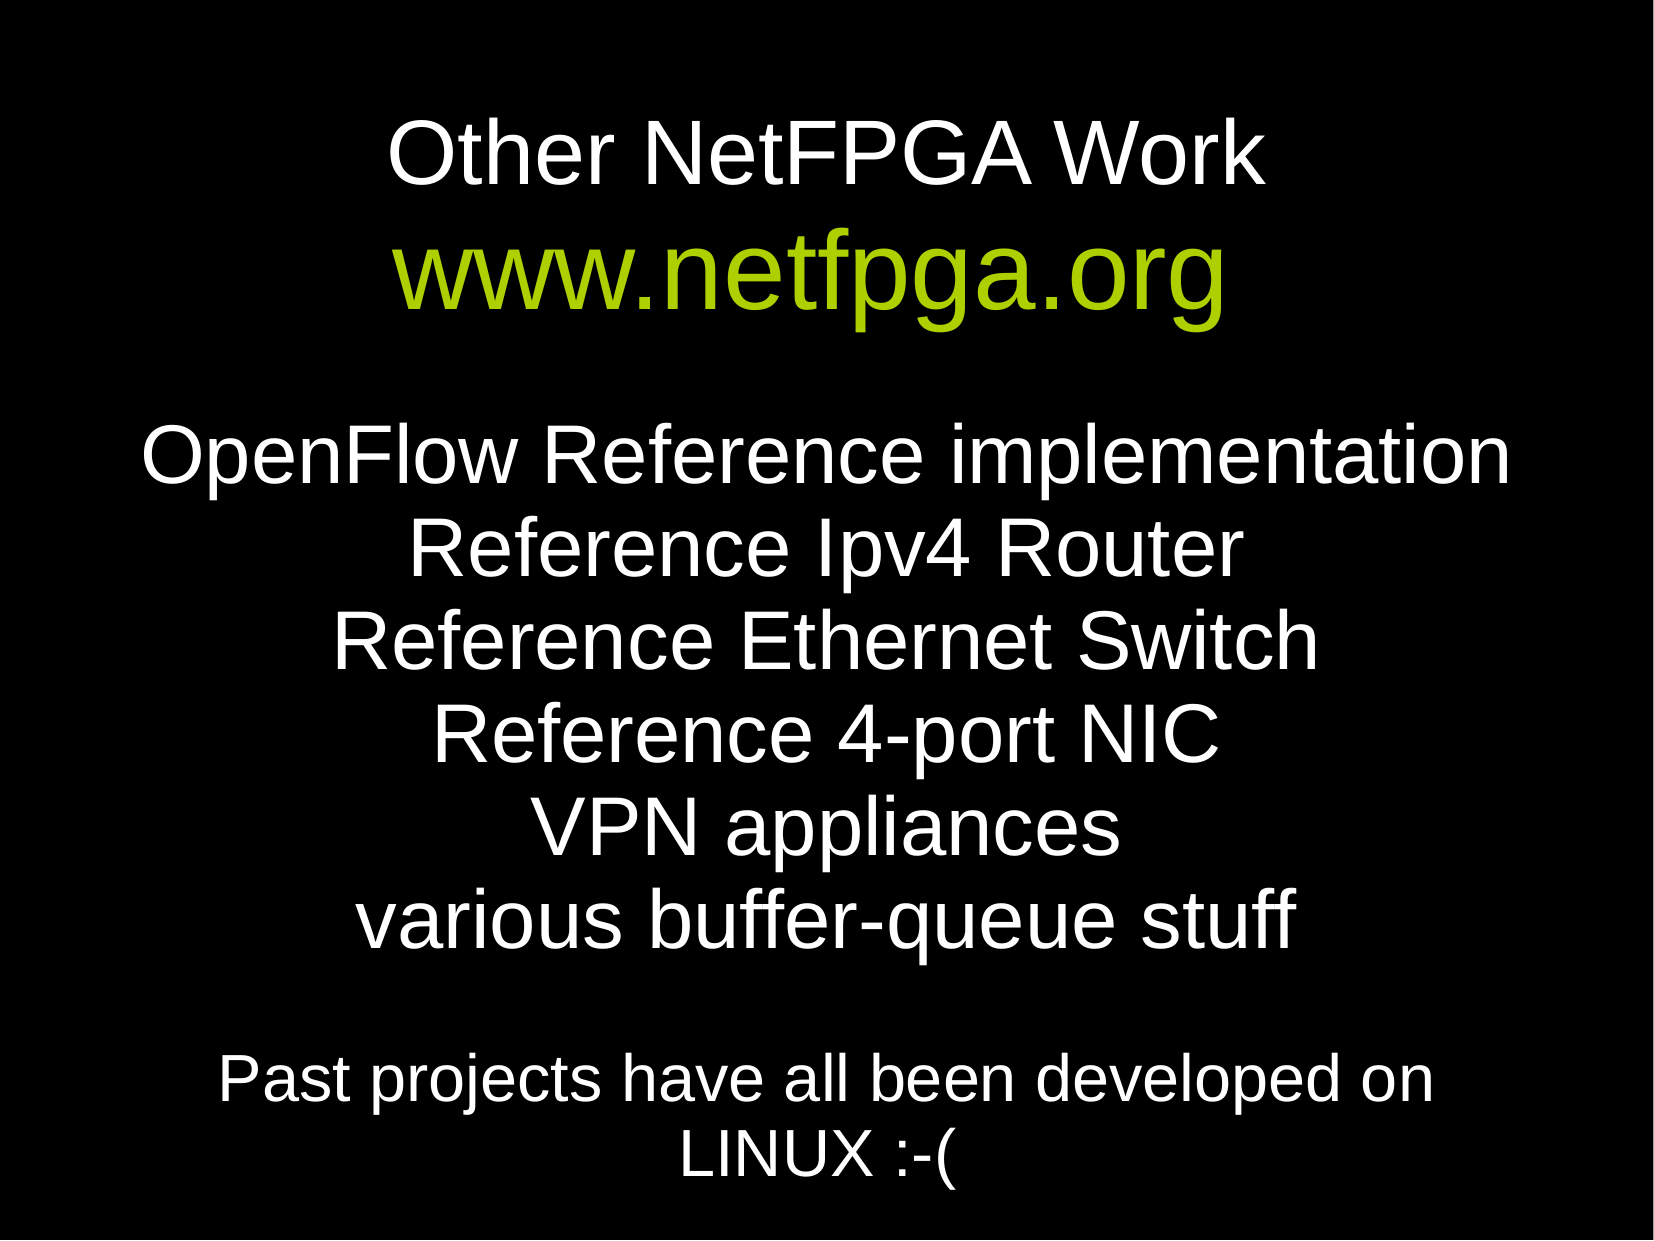

# Other NetFPGA Work
www.netfpga.org
OpenFlow Reference implementation
Reference Ipv4 Router
Reference Ethernet Switch
Reference 4-port NIC
VPN appliances
various buffer-queue stuff
Past projects have all been developed on LINUX :-(